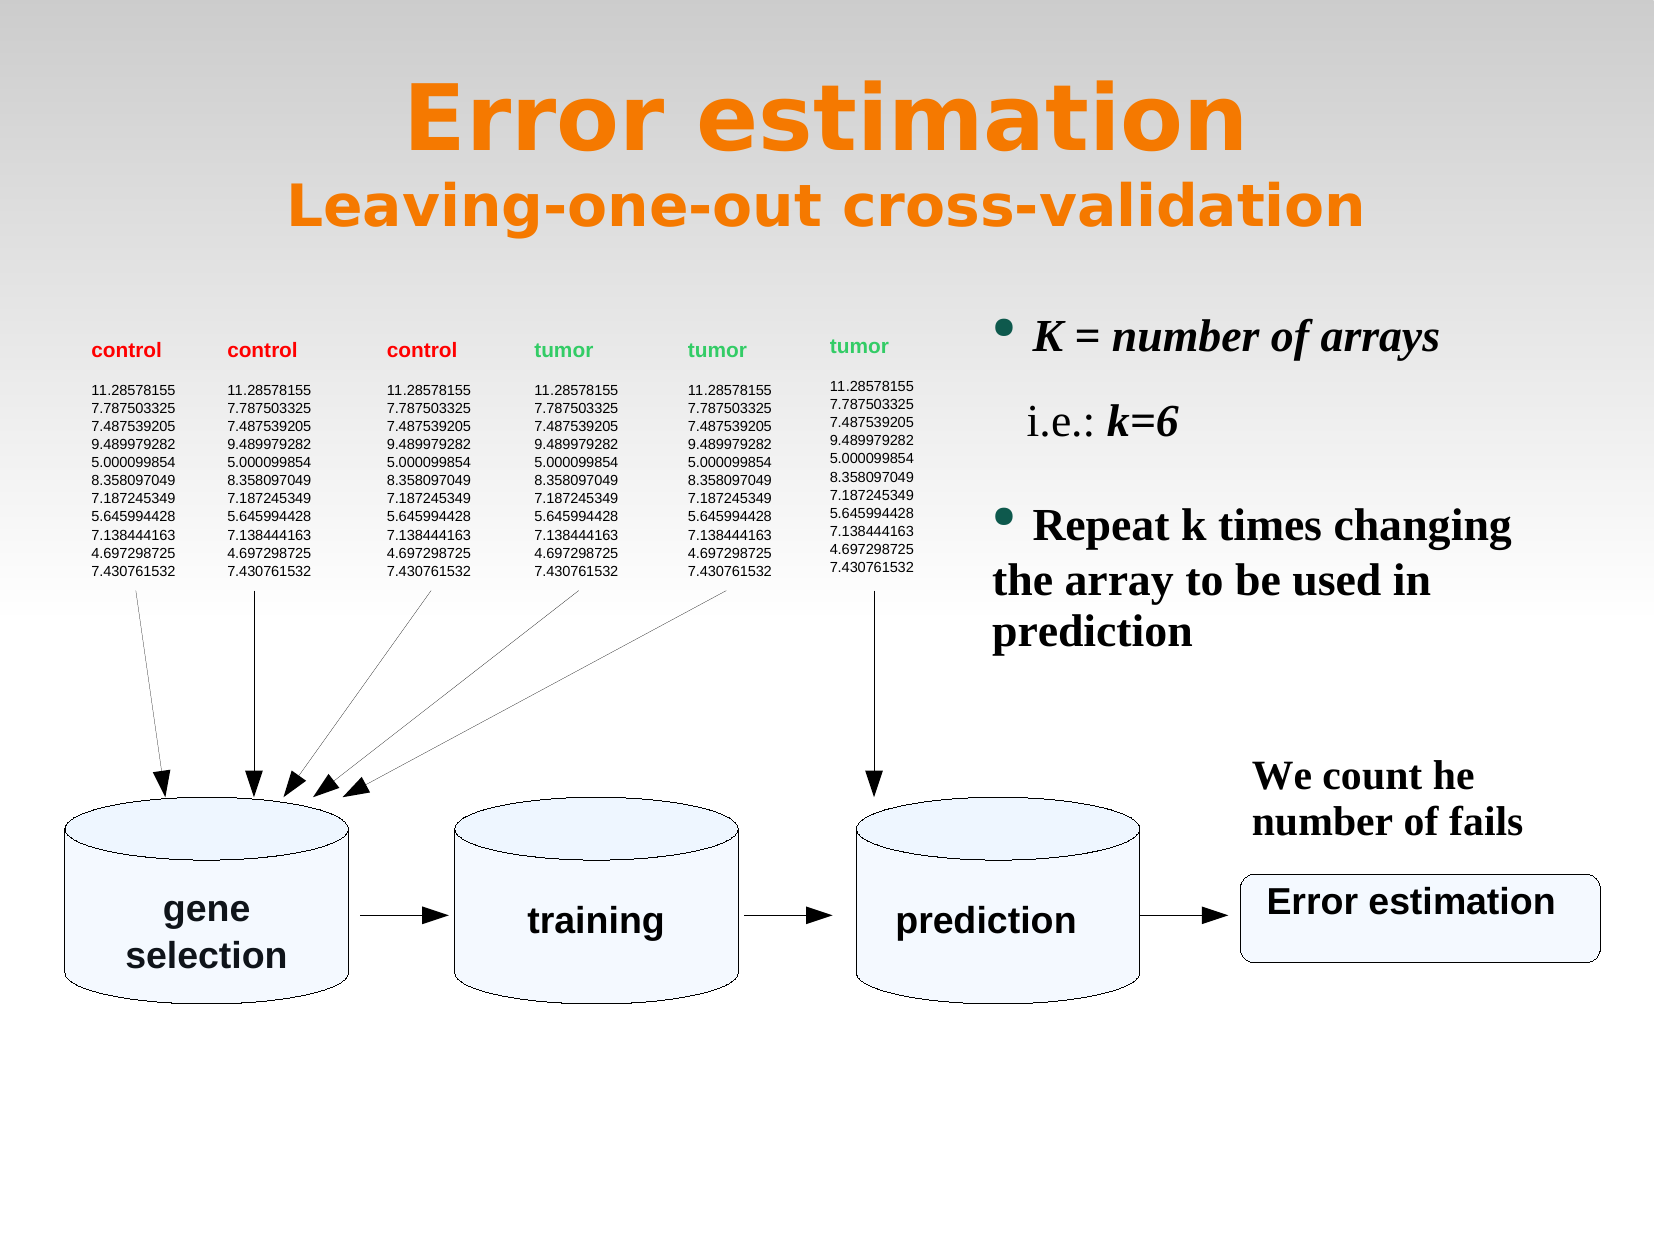

# Error estimation Leaving-one-out cross-validation
 K = number of arrays
 i.e.: k=6
tumor
11.28578155
7.787503325
7.487539205
9.489979282
5.000099854
8.358097049
7.187245349
5.645994428
7.138444163
4.697298725
7.430761532
control
11.28578155
7.787503325
7.487539205
9.489979282
5.000099854
8.358097049
7.187245349
5.645994428
7.138444163
4.697298725
7.430761532
control
11.28578155
7.787503325
7.487539205
9.489979282
5.000099854
8.358097049
7.187245349
5.645994428
7.138444163
4.697298725
7.430761532
control
11.28578155
7.787503325
7.487539205
9.489979282
5.000099854
8.358097049
7.187245349
5.645994428
7.138444163
4.697298725
7.430761532
tumor
11.28578155
7.787503325
7.487539205
9.489979282
5.000099854
8.358097049
7.187245349
5.645994428
7.138444163
4.697298725
7.430761532
tumor
11.28578155
7.787503325
7.487539205
9.489979282
5.000099854
8.358097049
7.187245349
5.645994428
7.138444163
4.697298725
7.430761532
 Repeat k times changing the array to be used in prediction
We count he number of fails
Error estimation
gene selection
training
prediction